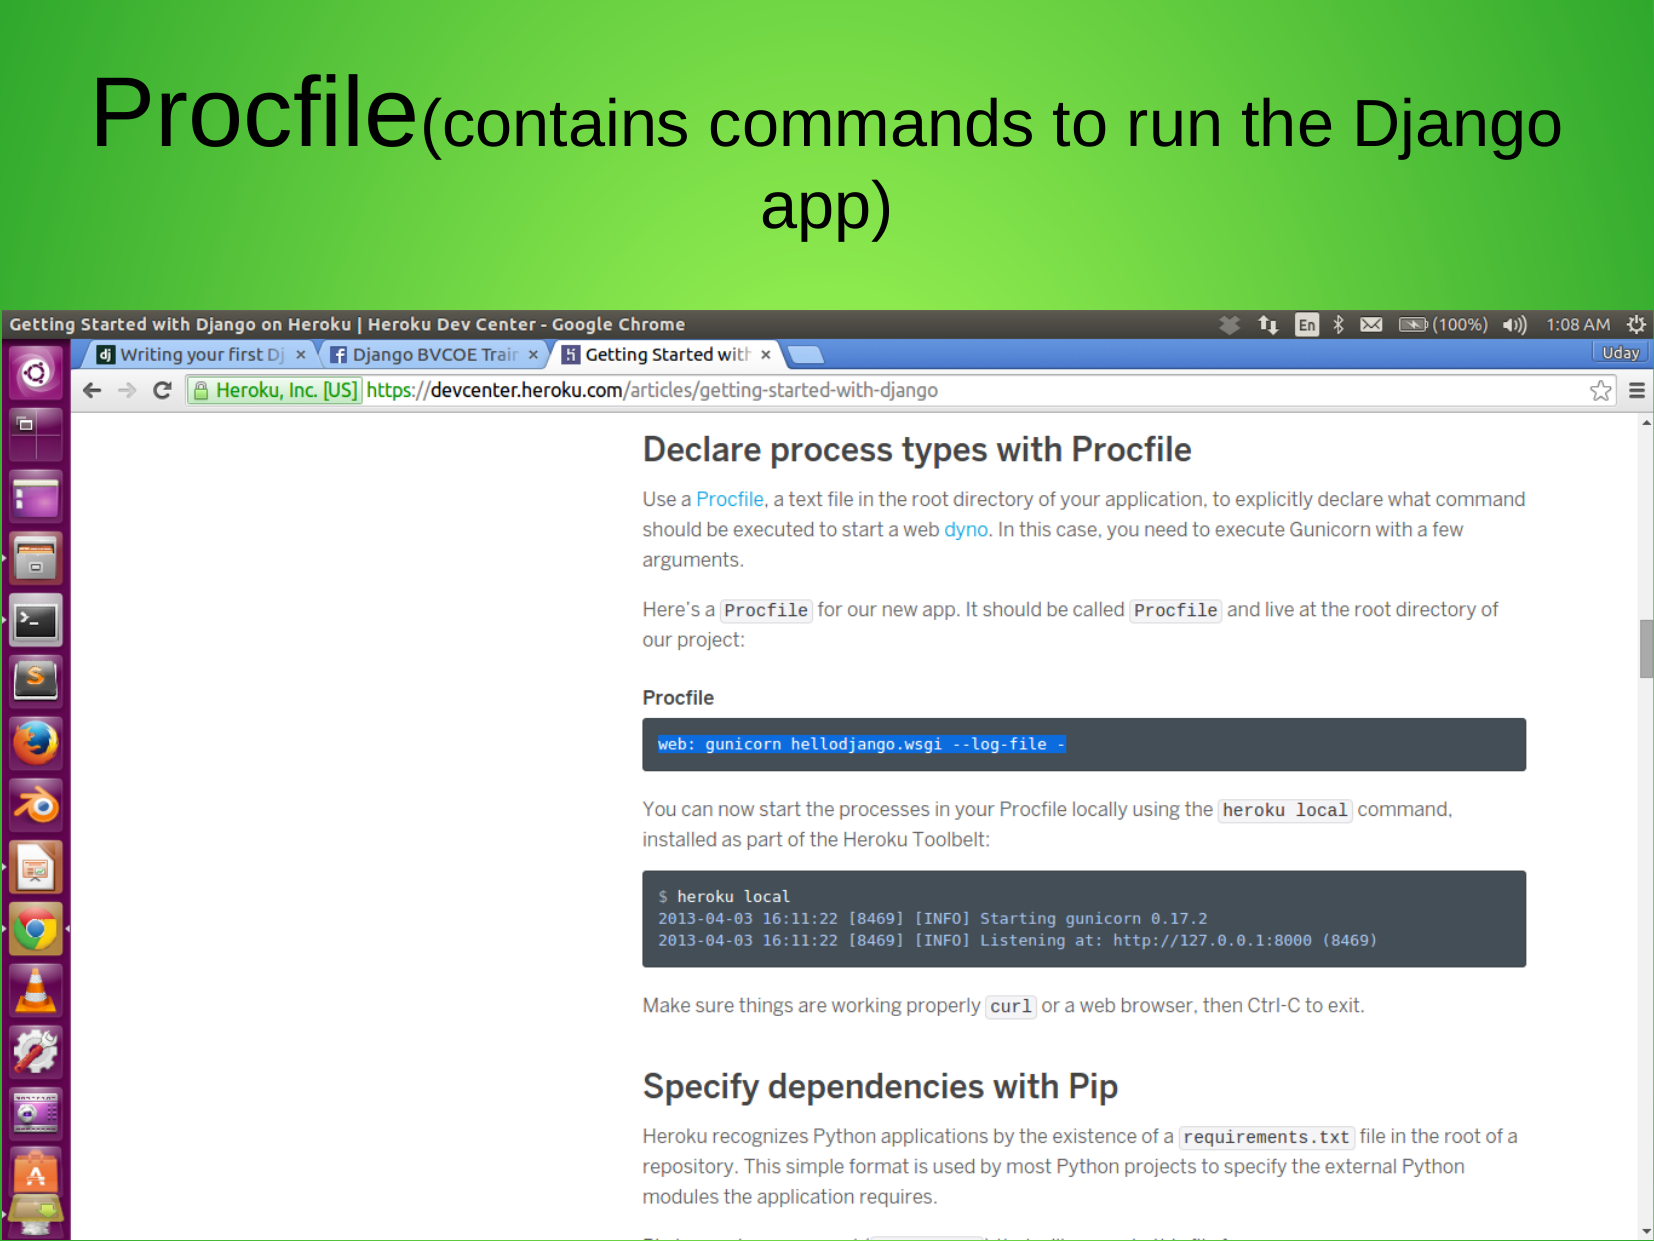

# Procfile(contains commands to run the Django app)